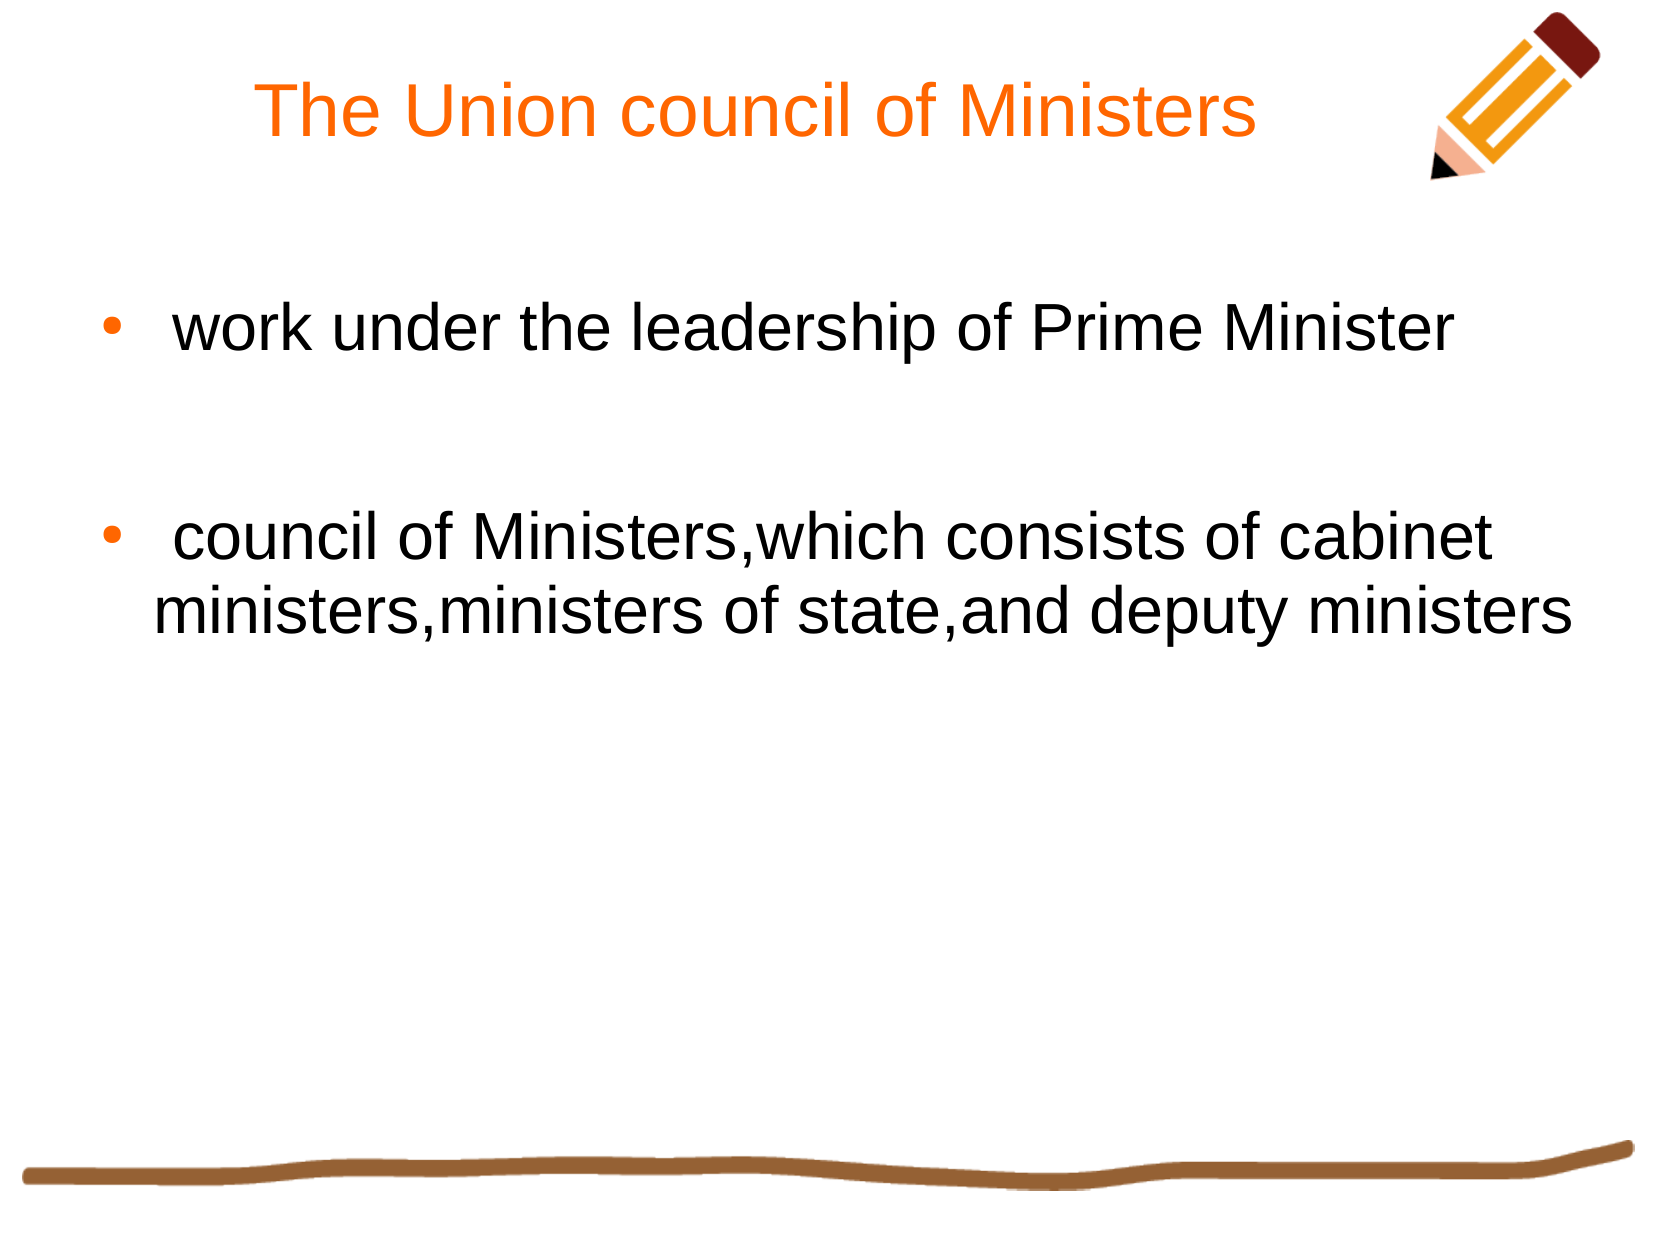

# The Union council of Ministers
 work under the leadership of Prime Minister
 council of Ministers,which consists of cabinet ministers,ministers of state,and deputy ministers